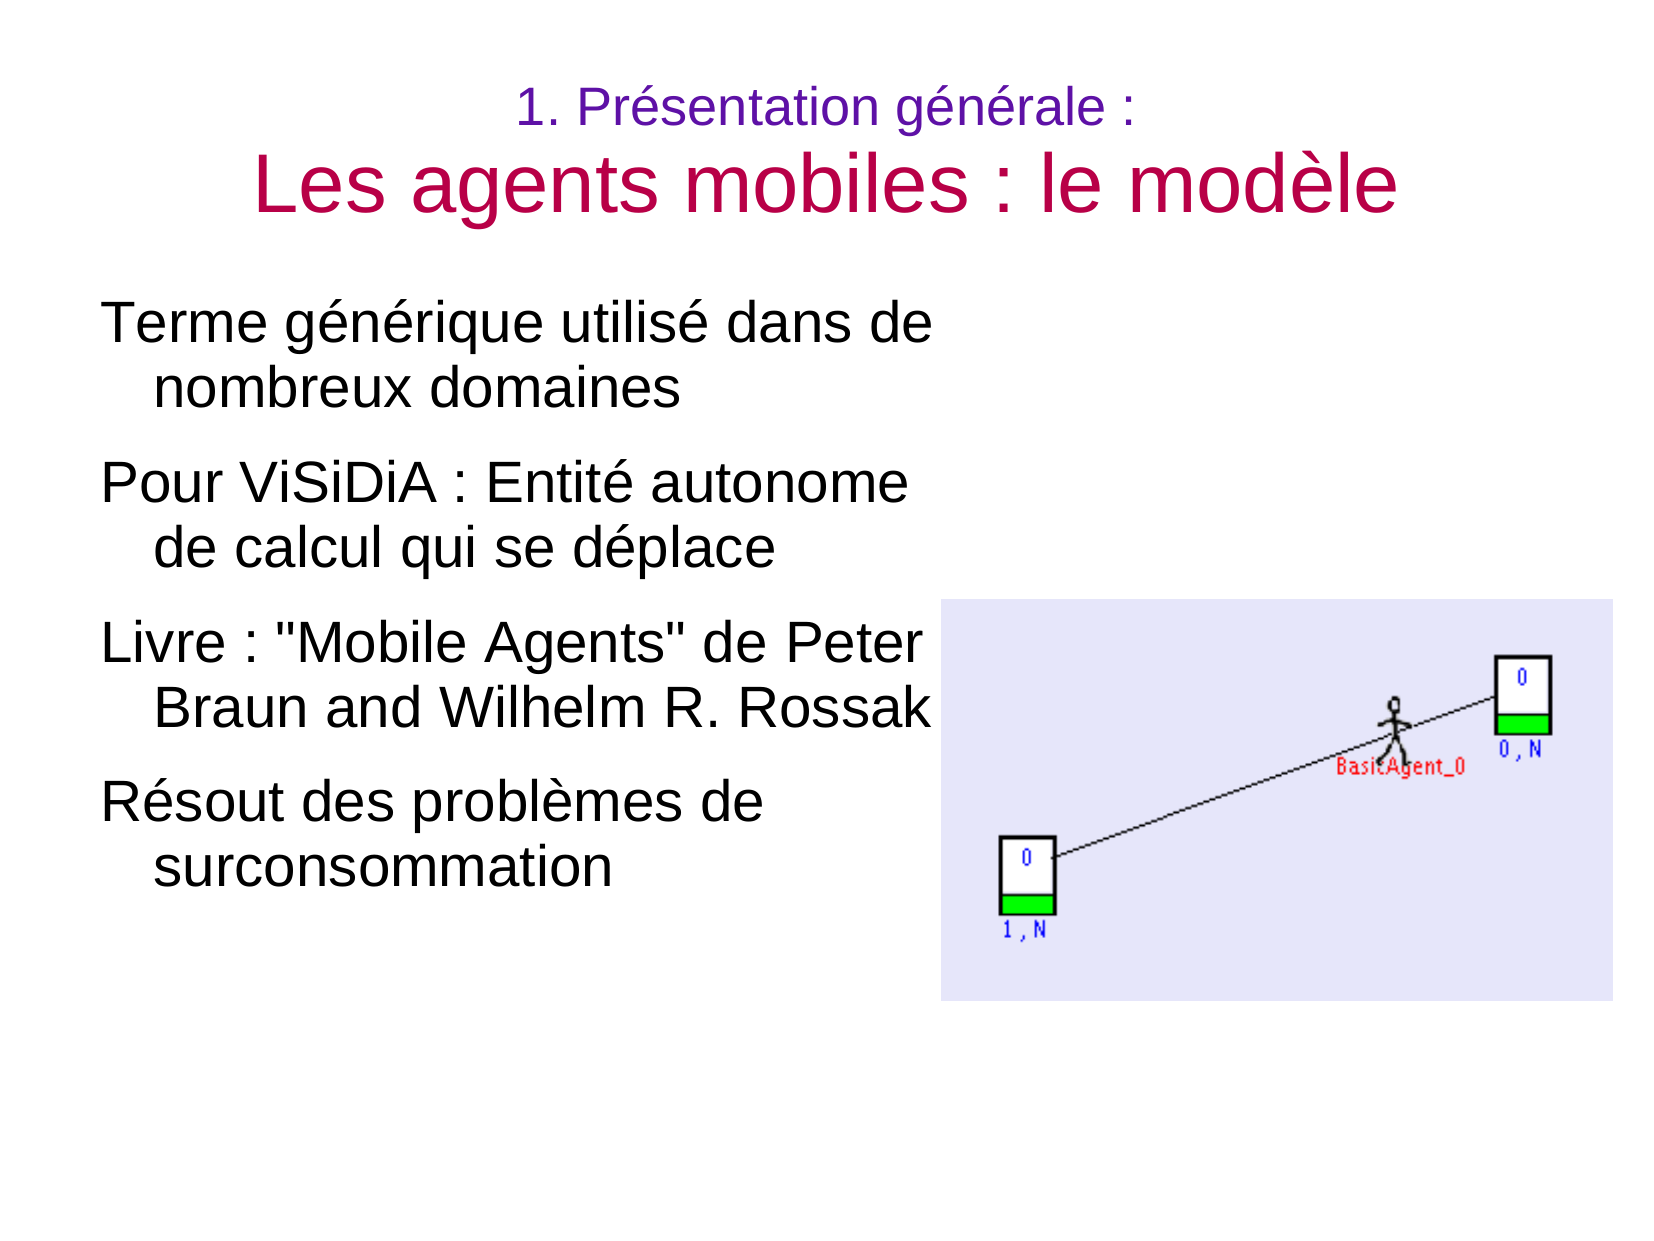

# 1. Présentation générale : Les agents mobiles : le modèle
Terme générique utilisé dans de nombreux domaines
Pour ViSiDiA : Entité autonome de calcul qui se déplace
Livre : "Mobile Agents" de Peter Braun and Wilhelm R. Rossak
Résout des problèmes de surconsommation